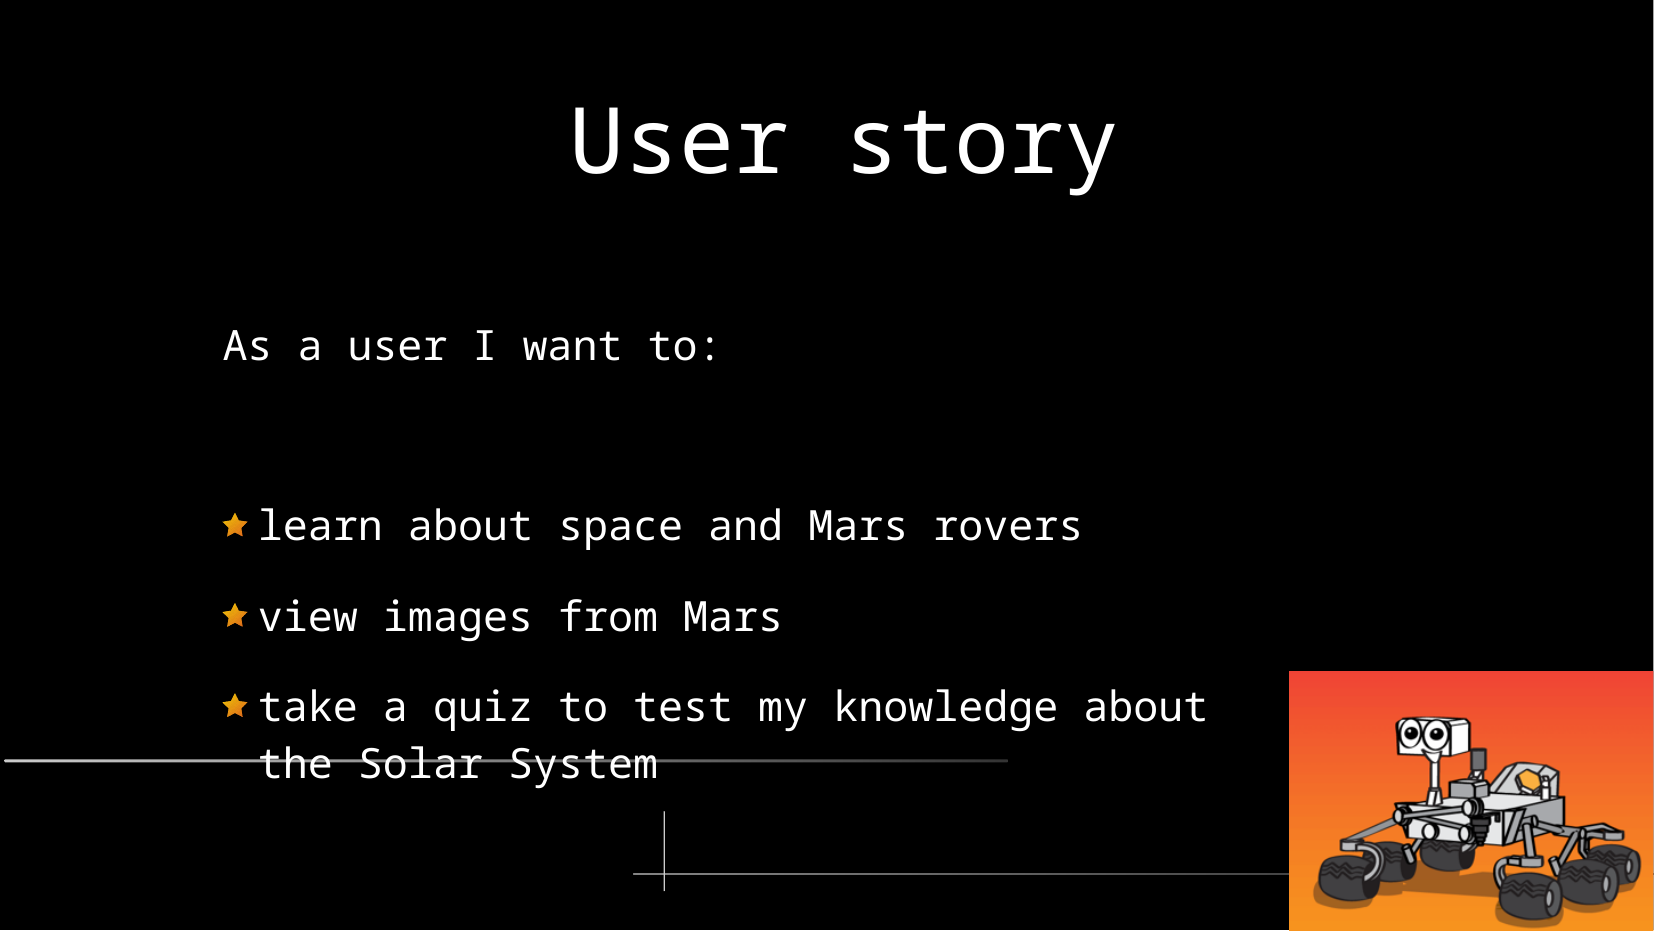

# User story
As a user I want to:
learn about space and Mars rovers
view images from Mars
take a quiz to test my knowledge about the Solar System